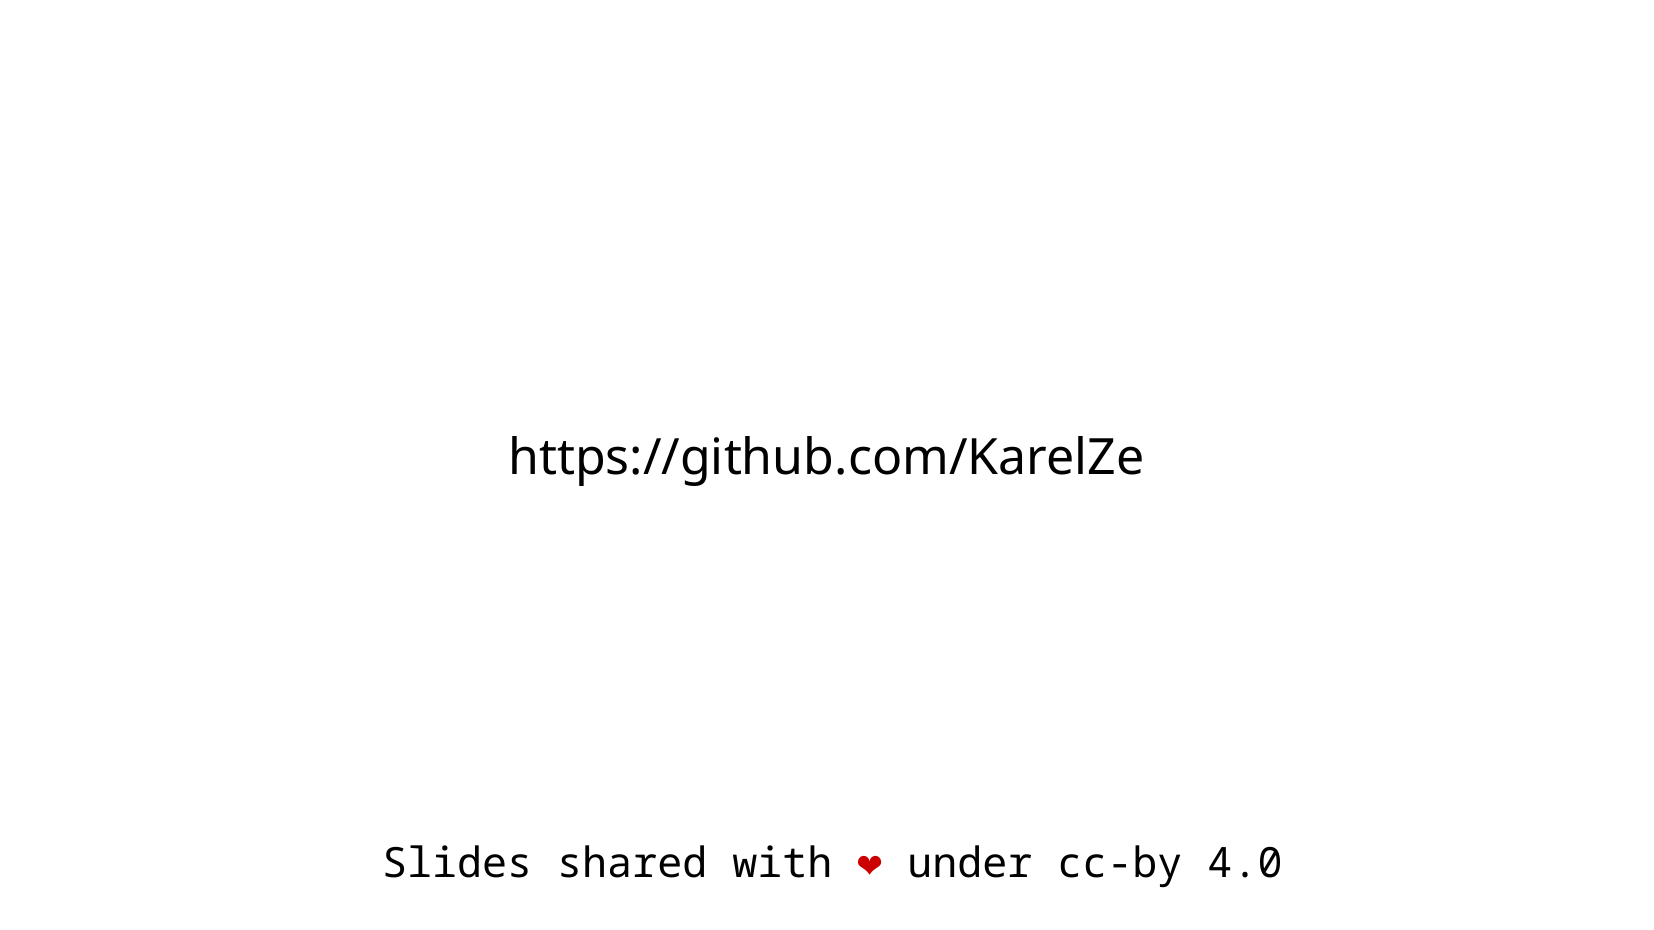

# https://github.com/KarelZe
Slides shared with ❤ under cc-by 4.0